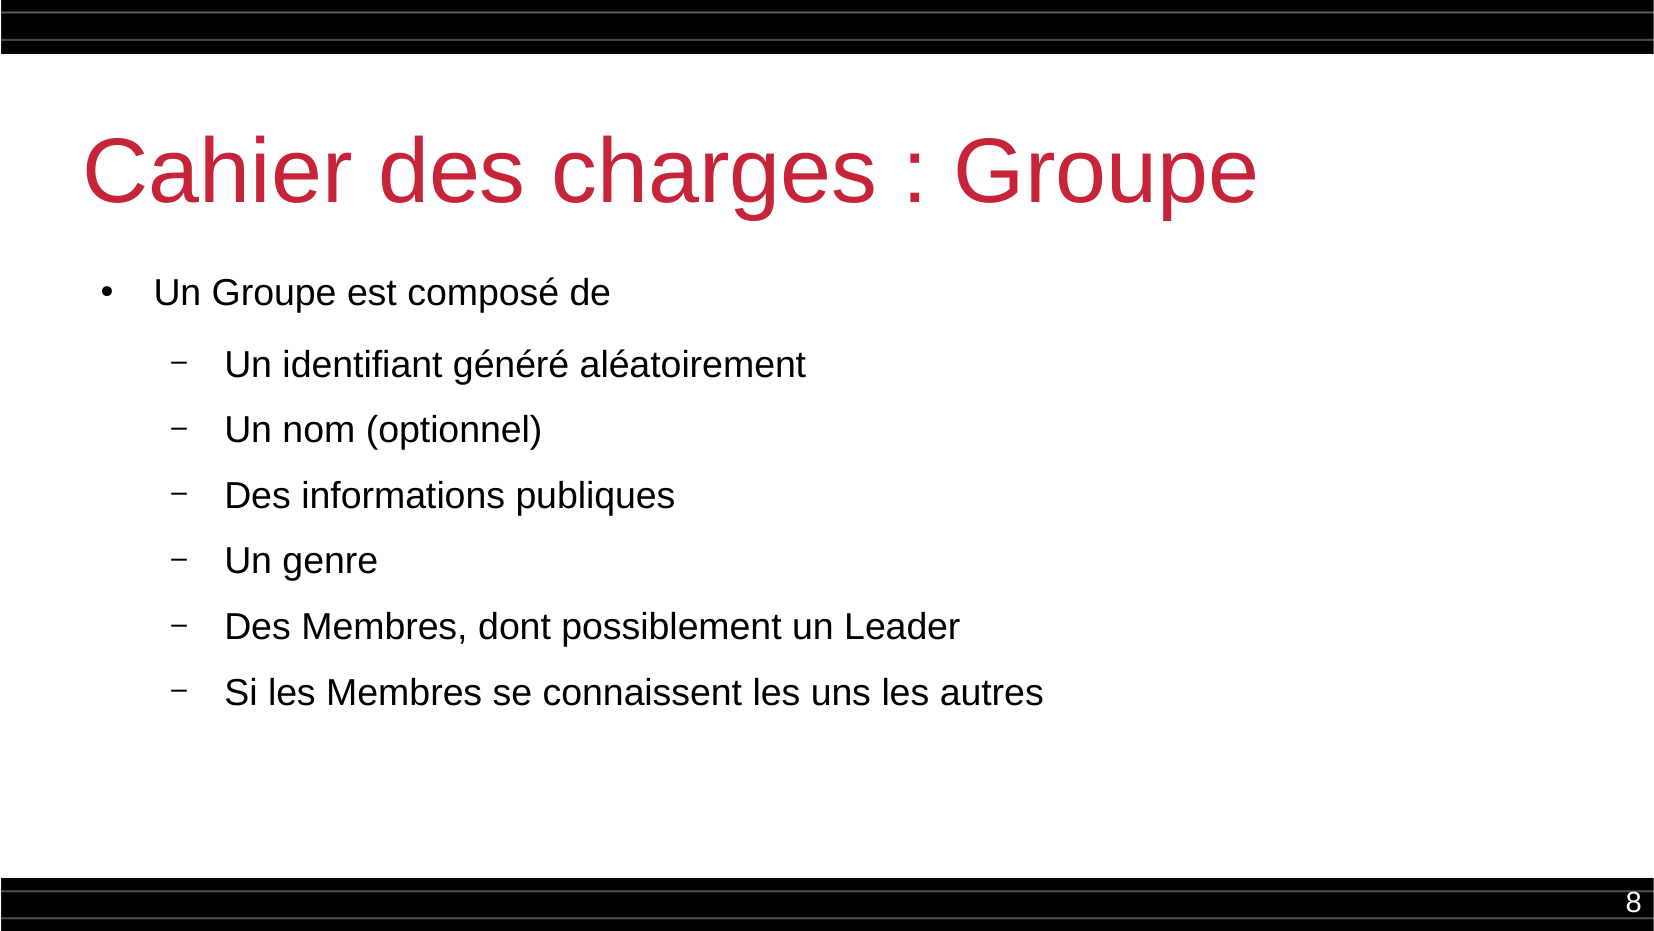

# Cahier des charges : Groupe
Un Groupe est composé de
Un identifiant généré aléatoirement
Un nom (optionnel)
Des informations publiques
Un genre
Des Membres, dont possiblement un Leader
Si les Membres se connaissent les uns les autres